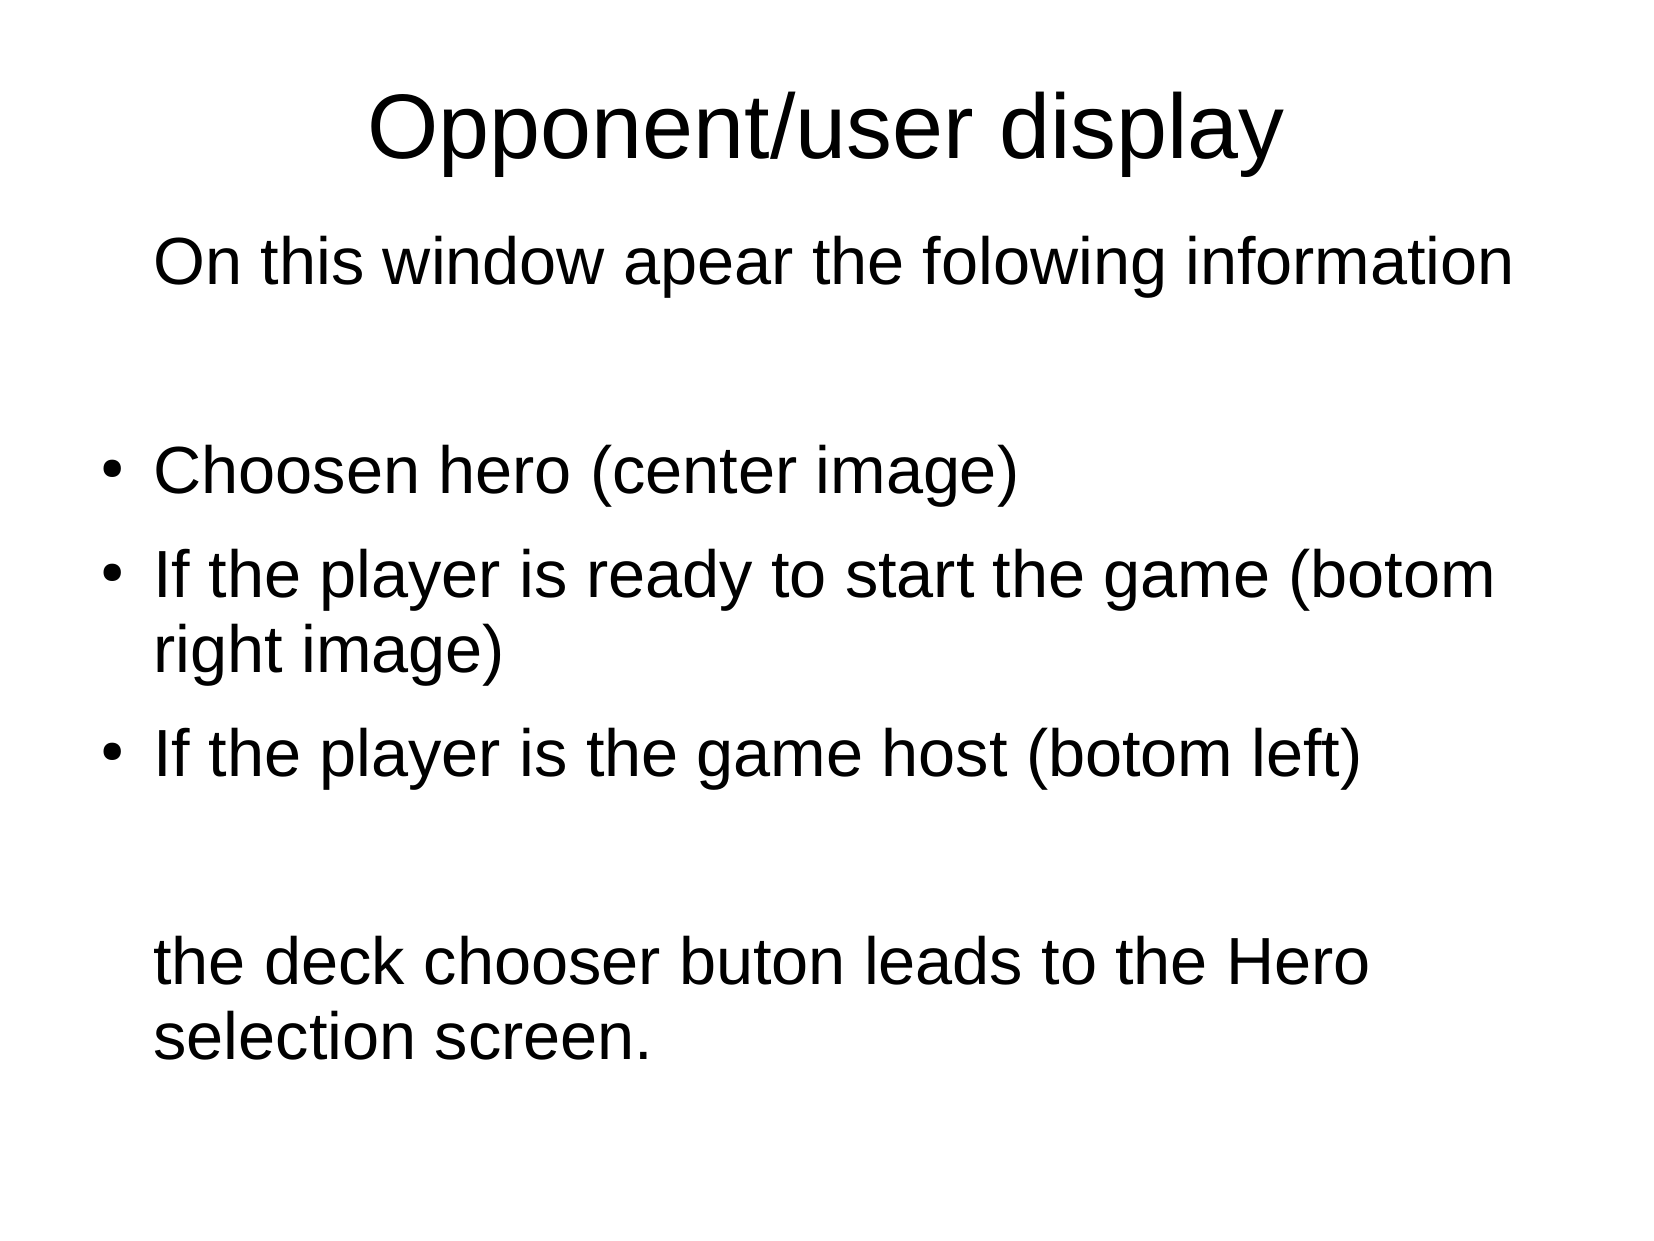

# Opponent/user display
On this window apear the folowing information
Choosen hero (center image)
If the player is ready to start the game (botom right image)
If the player is the game host (botom left)
the deck chooser buton leads to the Hero selection screen.